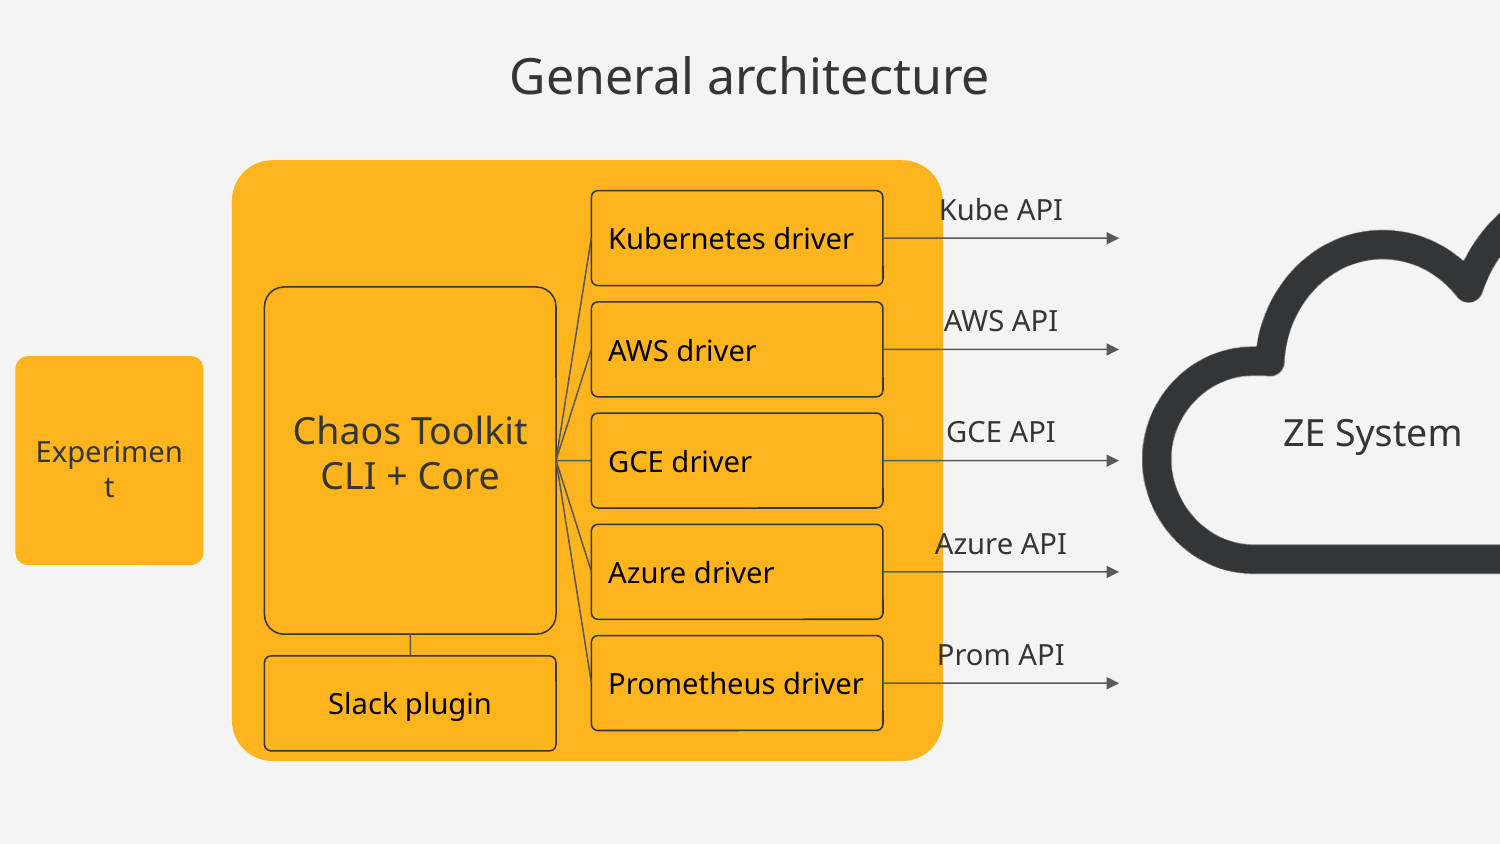

# General architecture
Kube API
Kubernetes driver
AWS API
AWS driver
Chaos Toolkit
CLI + Core
ZE System
Experiment
GCE API
GCE driver
Azure API
Azure driver
Prom API
Prometheus driver
Slack plugin